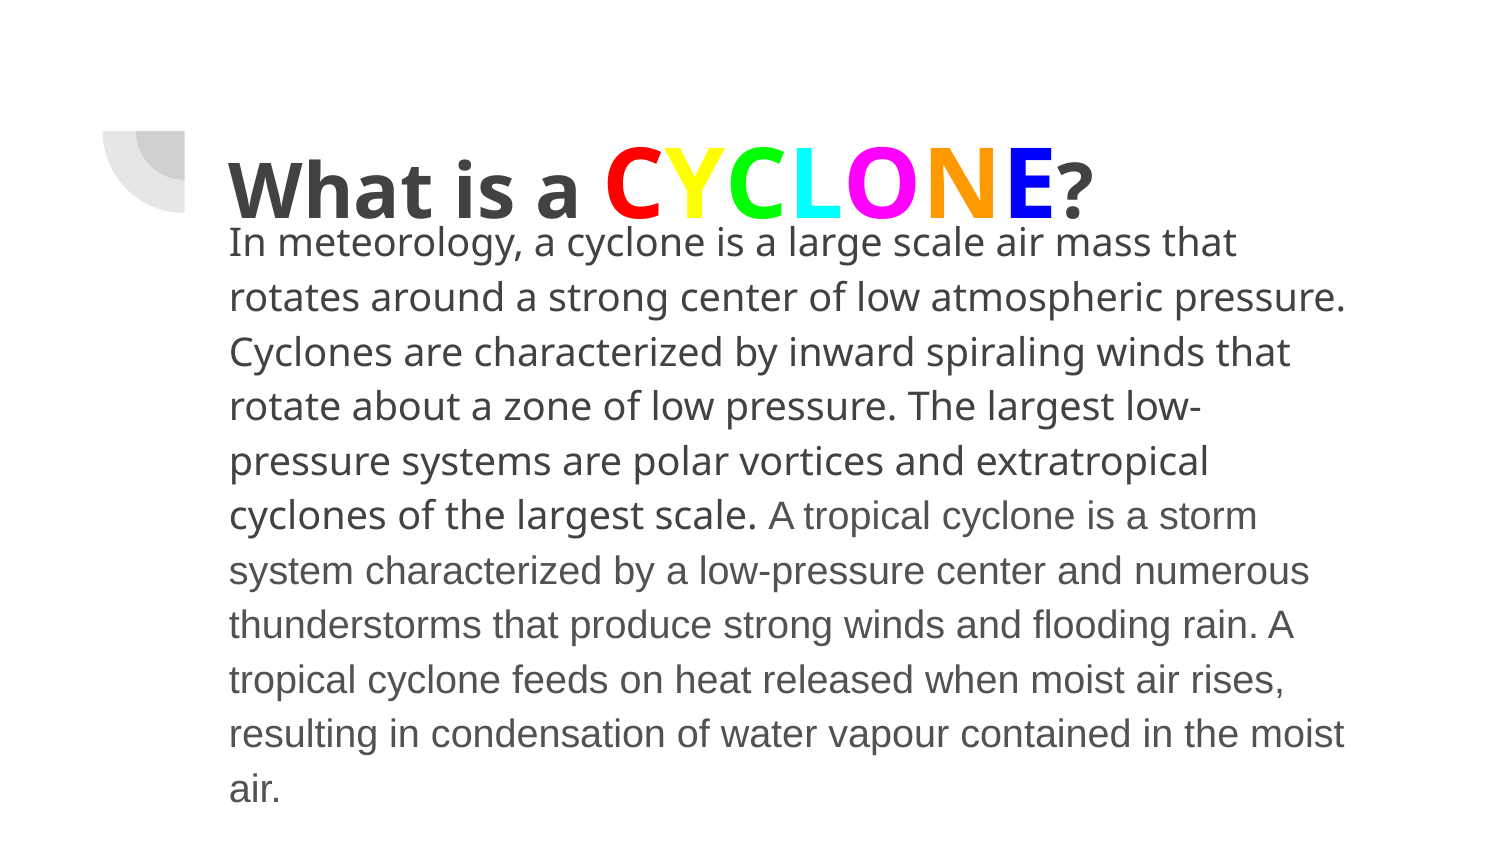

# What is a CYCLONE?
In meteorology, a cyclone is a large scale air mass that rotates around a strong center of low atmospheric pressure. Cyclones are characterized by inward spiraling winds that rotate about a zone of low pressure. The largest low-pressure systems are polar vortices and extratropical cyclones of the largest scale. A tropical cyclone is a storm system characterized by a low-pressure center and numerous thunderstorms that produce strong winds and flooding rain. A tropical cyclone feeds on heat released when moist air rises, resulting in condensation of water vapour contained in the moist air.